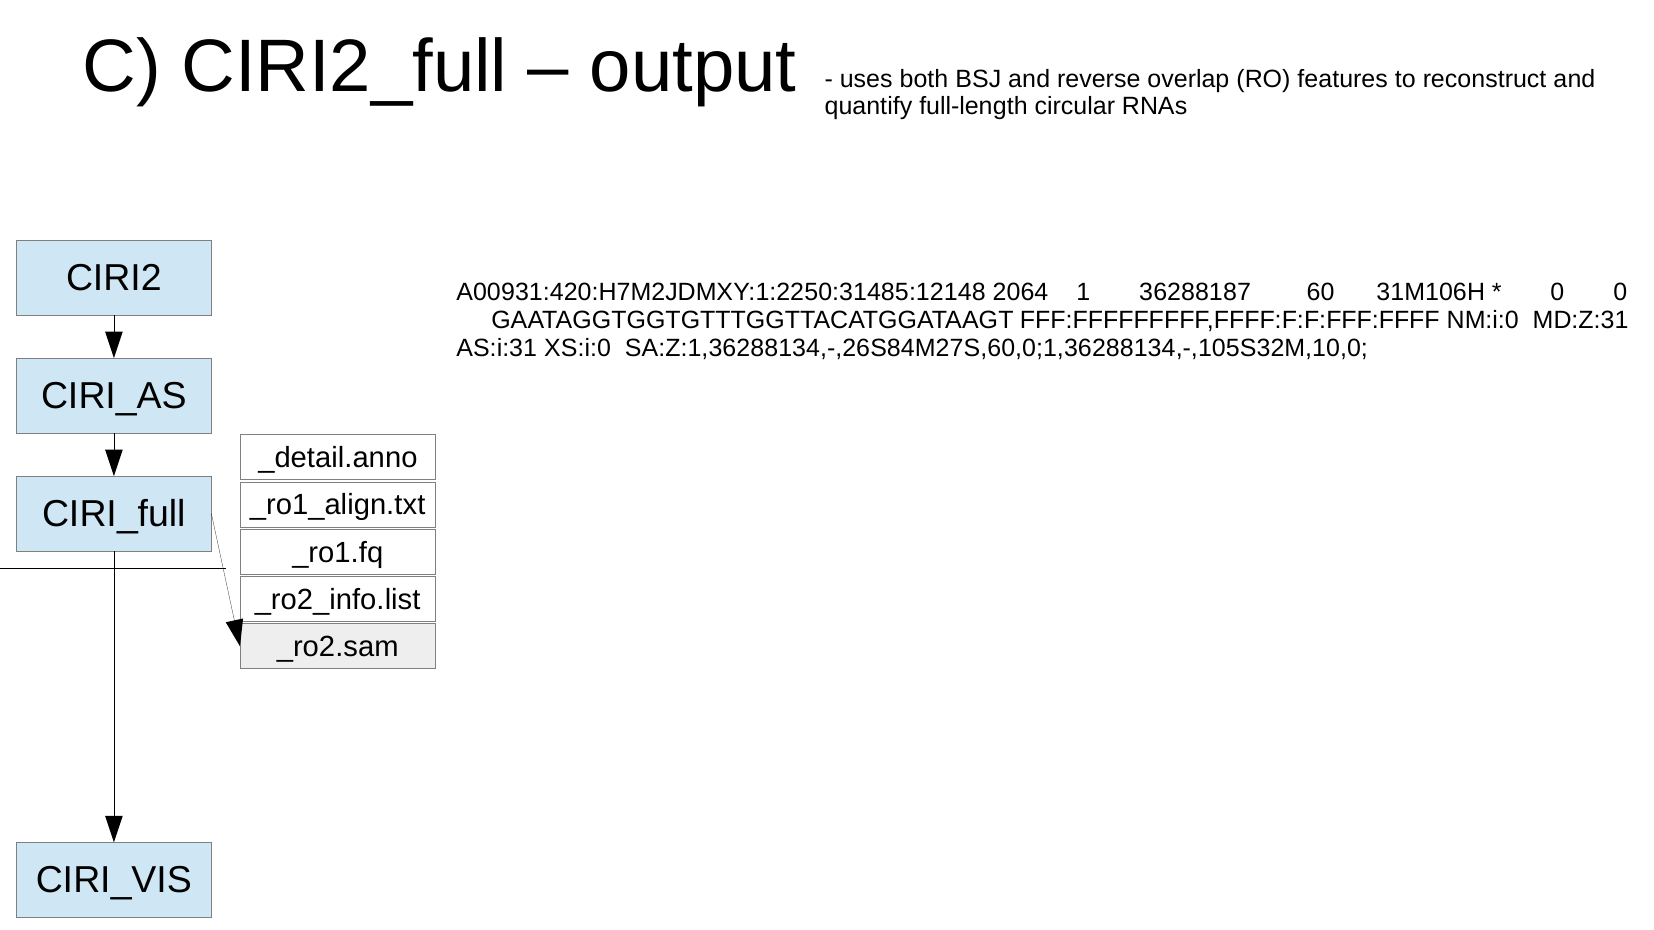

# C) CIRI2_full – output
- uses both BSJ and reverse overlap (RO) features to reconstruct and quantify full-length circular RNAs
CIRI2
A00931:420:H7M2JDMXY:1:2250:31485:12148 2064 1 36288187 60 31M106H * 0 0 GAATAGGTGGTGTTTGGTTACATGGATAAGT FFF:FFFFFFFFF,FFFF:F:F:FFF:FFFF NM:i:0 MD:Z:31 AS:i:31 XS:i:0 SA:Z:1,36288134,-,26S84M27S,60,0;1,36288134,-,105S32M,10,0;
CIRI_AS
_detail.anno
CIRI_full
_ro1_align.txt
_ro1.fq
_ro2_info.list
_ro2.sam
CIRI_VIS